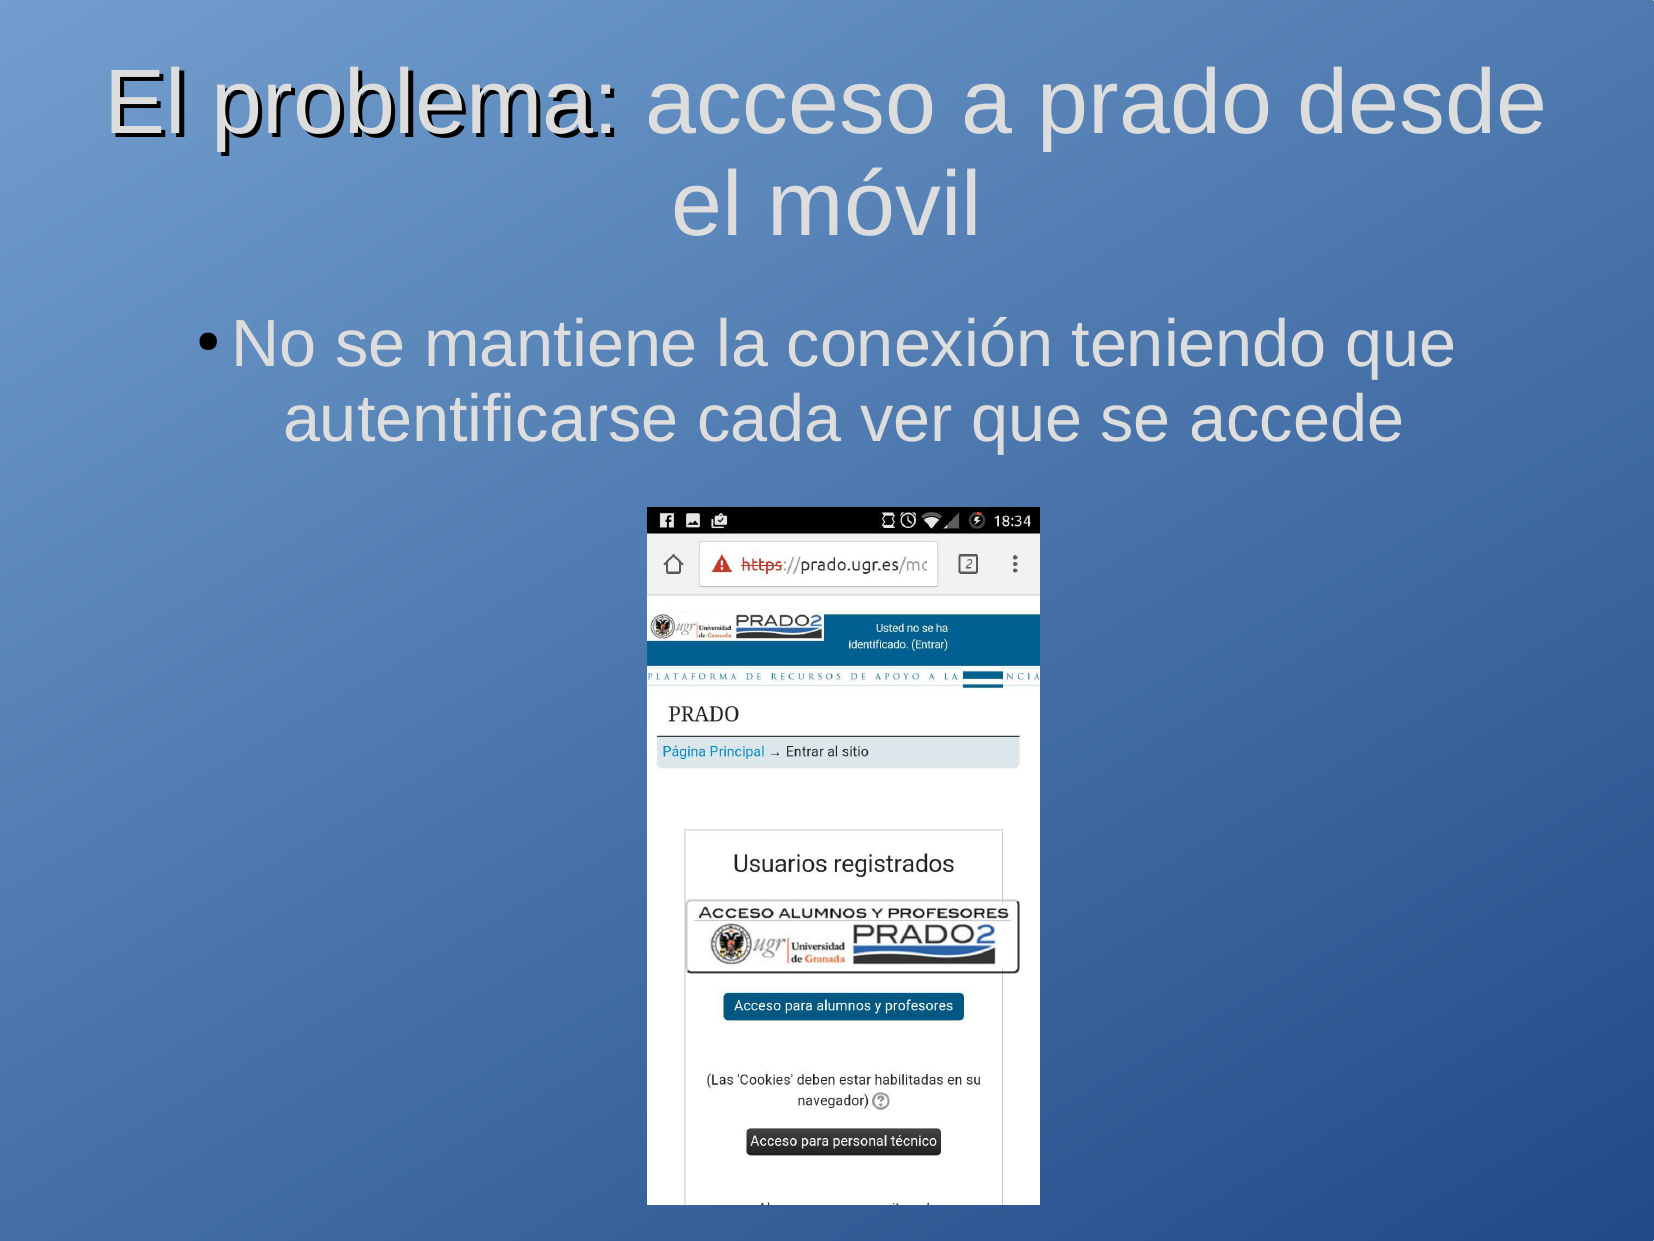

# El problema: acceso a prado desde el móvil
No se mantiene la conexión teniendo que autentificarse cada ver que se accede